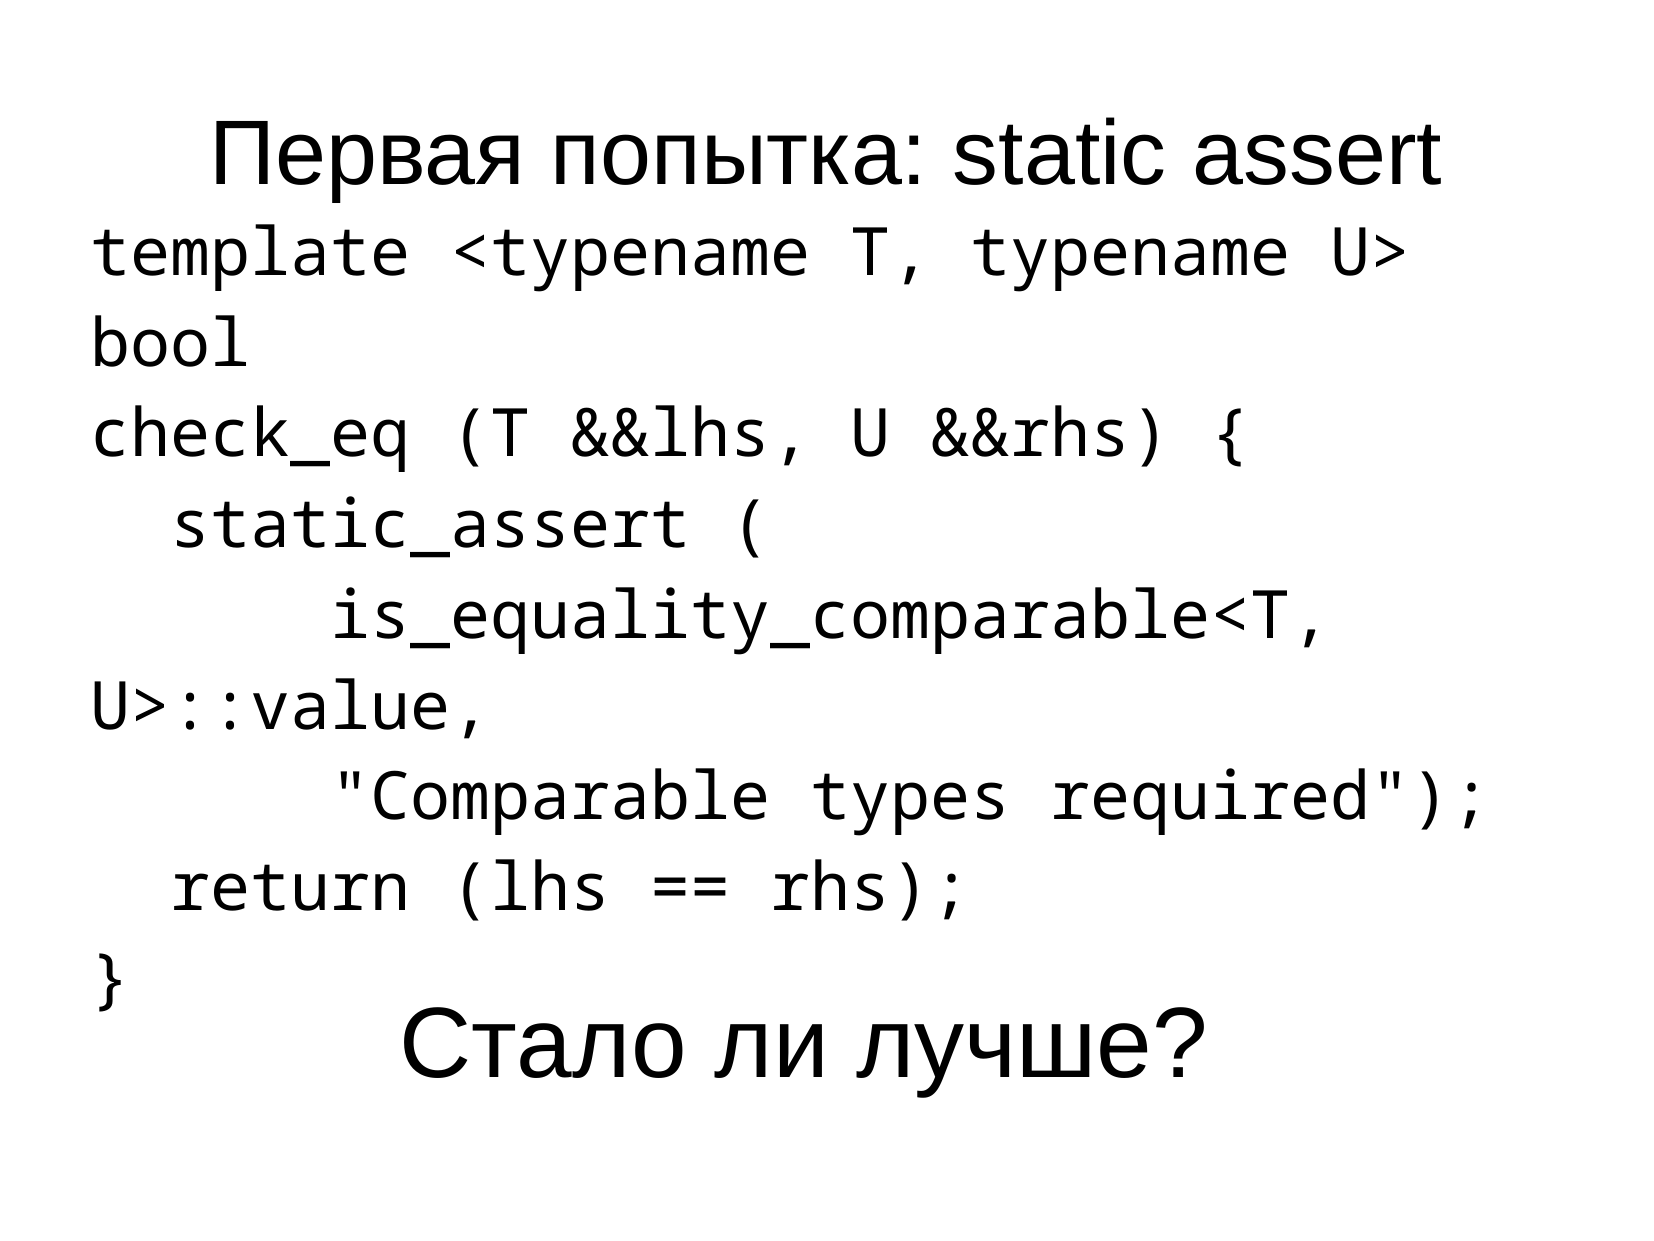

# Первая попытка: static assert
template <typename T, typename U> bool
check_eq (T &&lhs, U &&rhs) {
 static_assert (
 is_equality_comparable<T, U>::value,
 "Comparable types required");
 return (lhs == rhs);
}
Стало ли лучше?